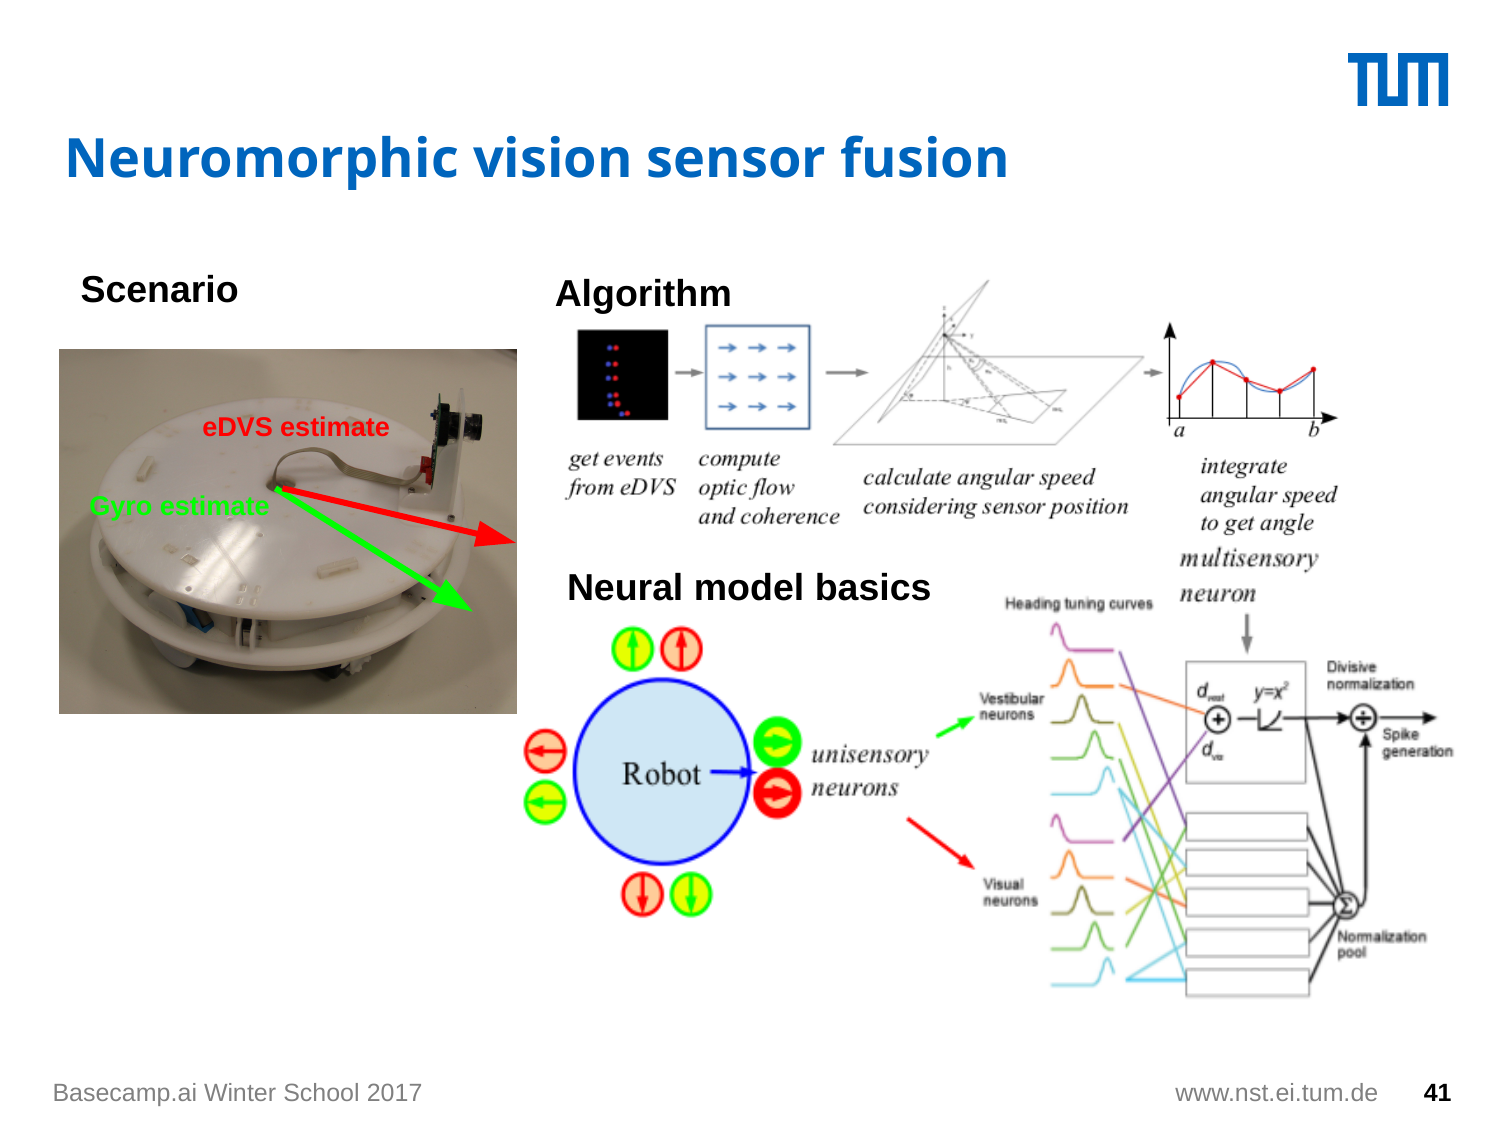

Neuromorphic vision sensor fusion
Scenario
Algorithm
eDVS estimate
Gyro estimate
Neural model basics
Basecamp.ai Winter School 2017
41